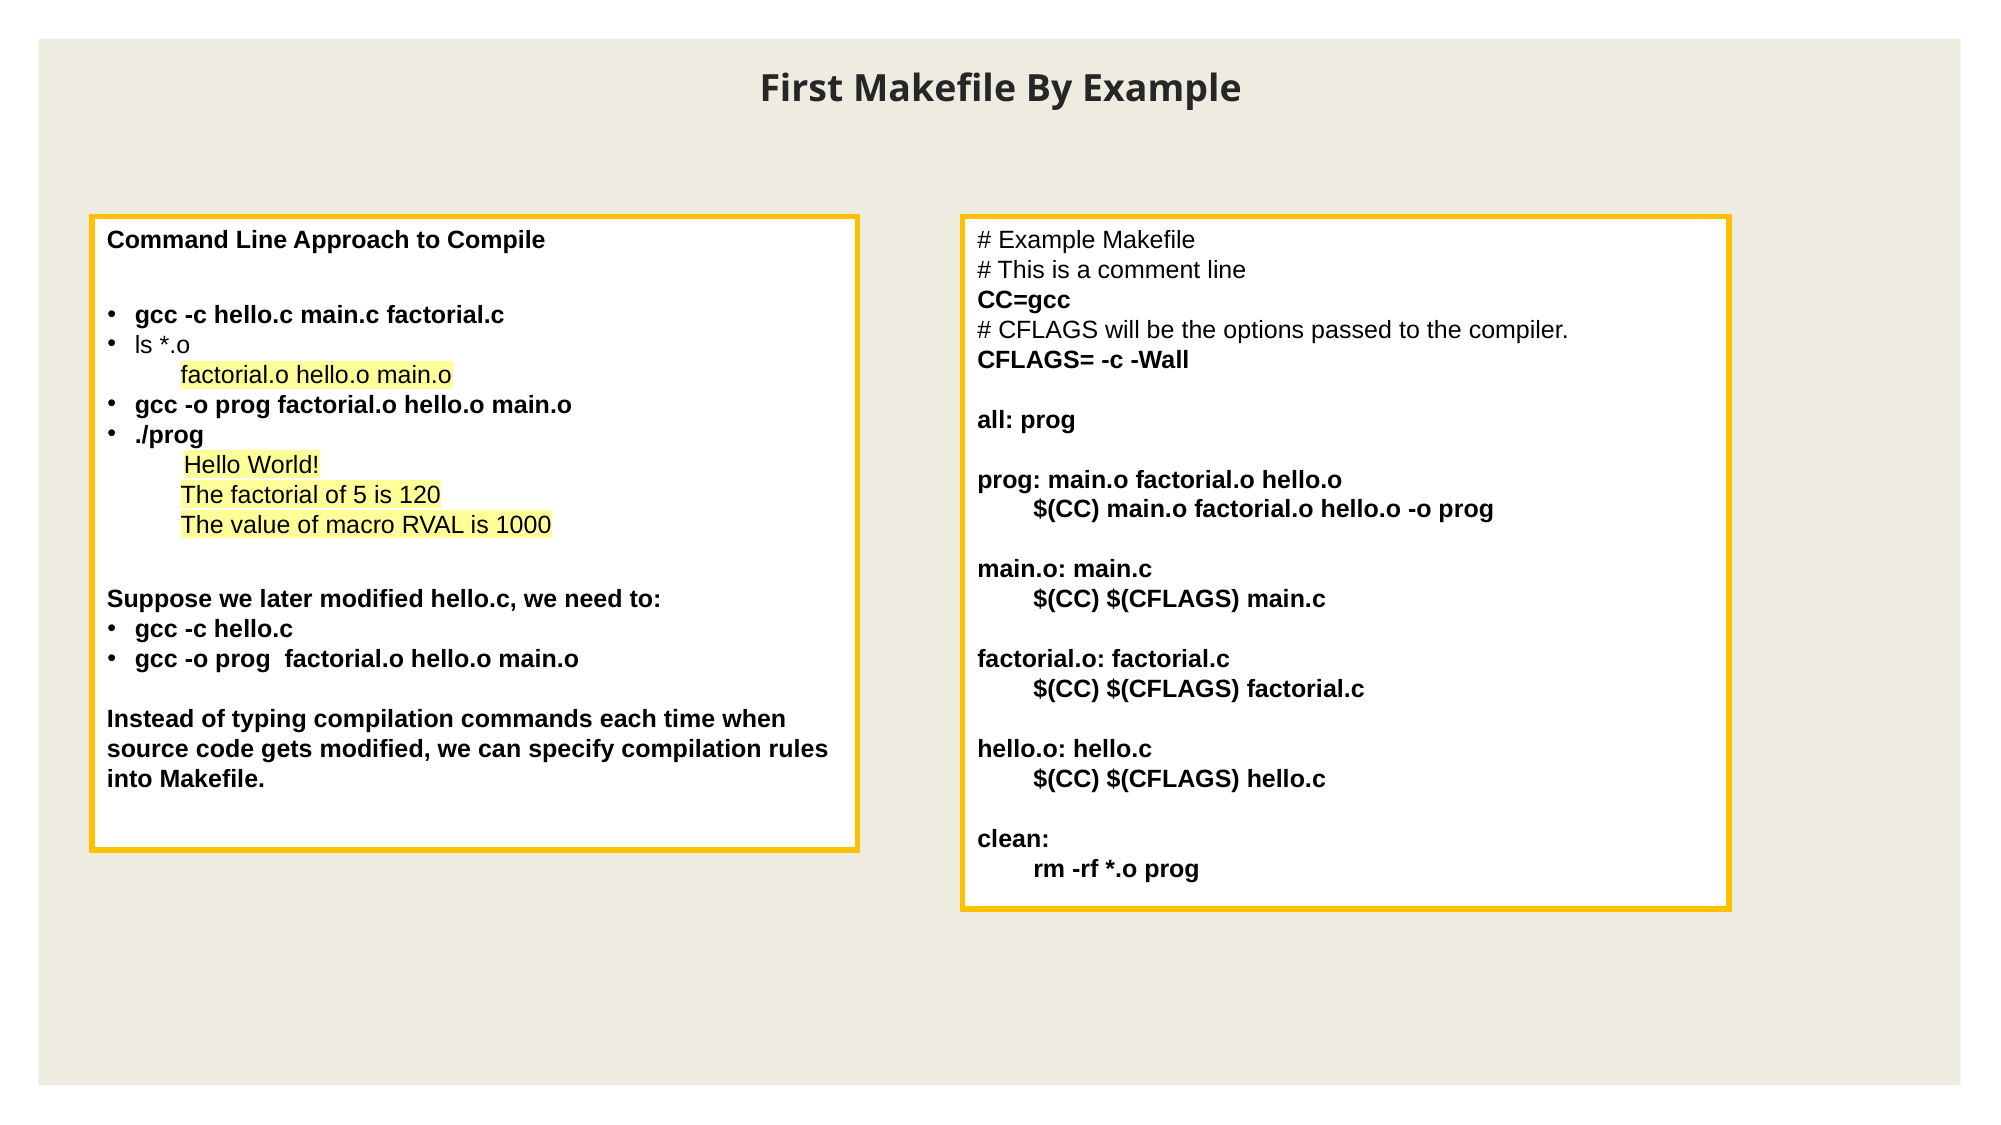

First Makefile By Example
Command Line Approach to Compile
gcc -c hello.c main.c factorial.c
ls *.o
	factorial.o hello.o main.o
gcc -o prog factorial.o hello.o main.o
./prog
 Hello World!
	The factorial of 5 is 120
	The value of macro RVAL is 1000
Suppose we later modified hello.c, we need to:
gcc -c hello.c
gcc -o prog factorial.o hello.o main.o
Instead of typing compilation commands each time when source code gets modified, we can specify compilation rules into Makefile.
# Example Makefile
# This is a comment line
CC=gcc
# CFLAGS will be the options passed to the compiler.
CFLAGS= -c -Wall
all: prog
prog: main.o factorial.o hello.o
 $(CC) main.o factorial.o hello.o -o prog
main.o: main.c
 $(CC) $(CFLAGS) main.c
factorial.o: factorial.c
 $(CC) $(CFLAGS) factorial.c
hello.o: hello.c
 $(CC) $(CFLAGS) hello.c
clean:
 rm -rf *.o prog